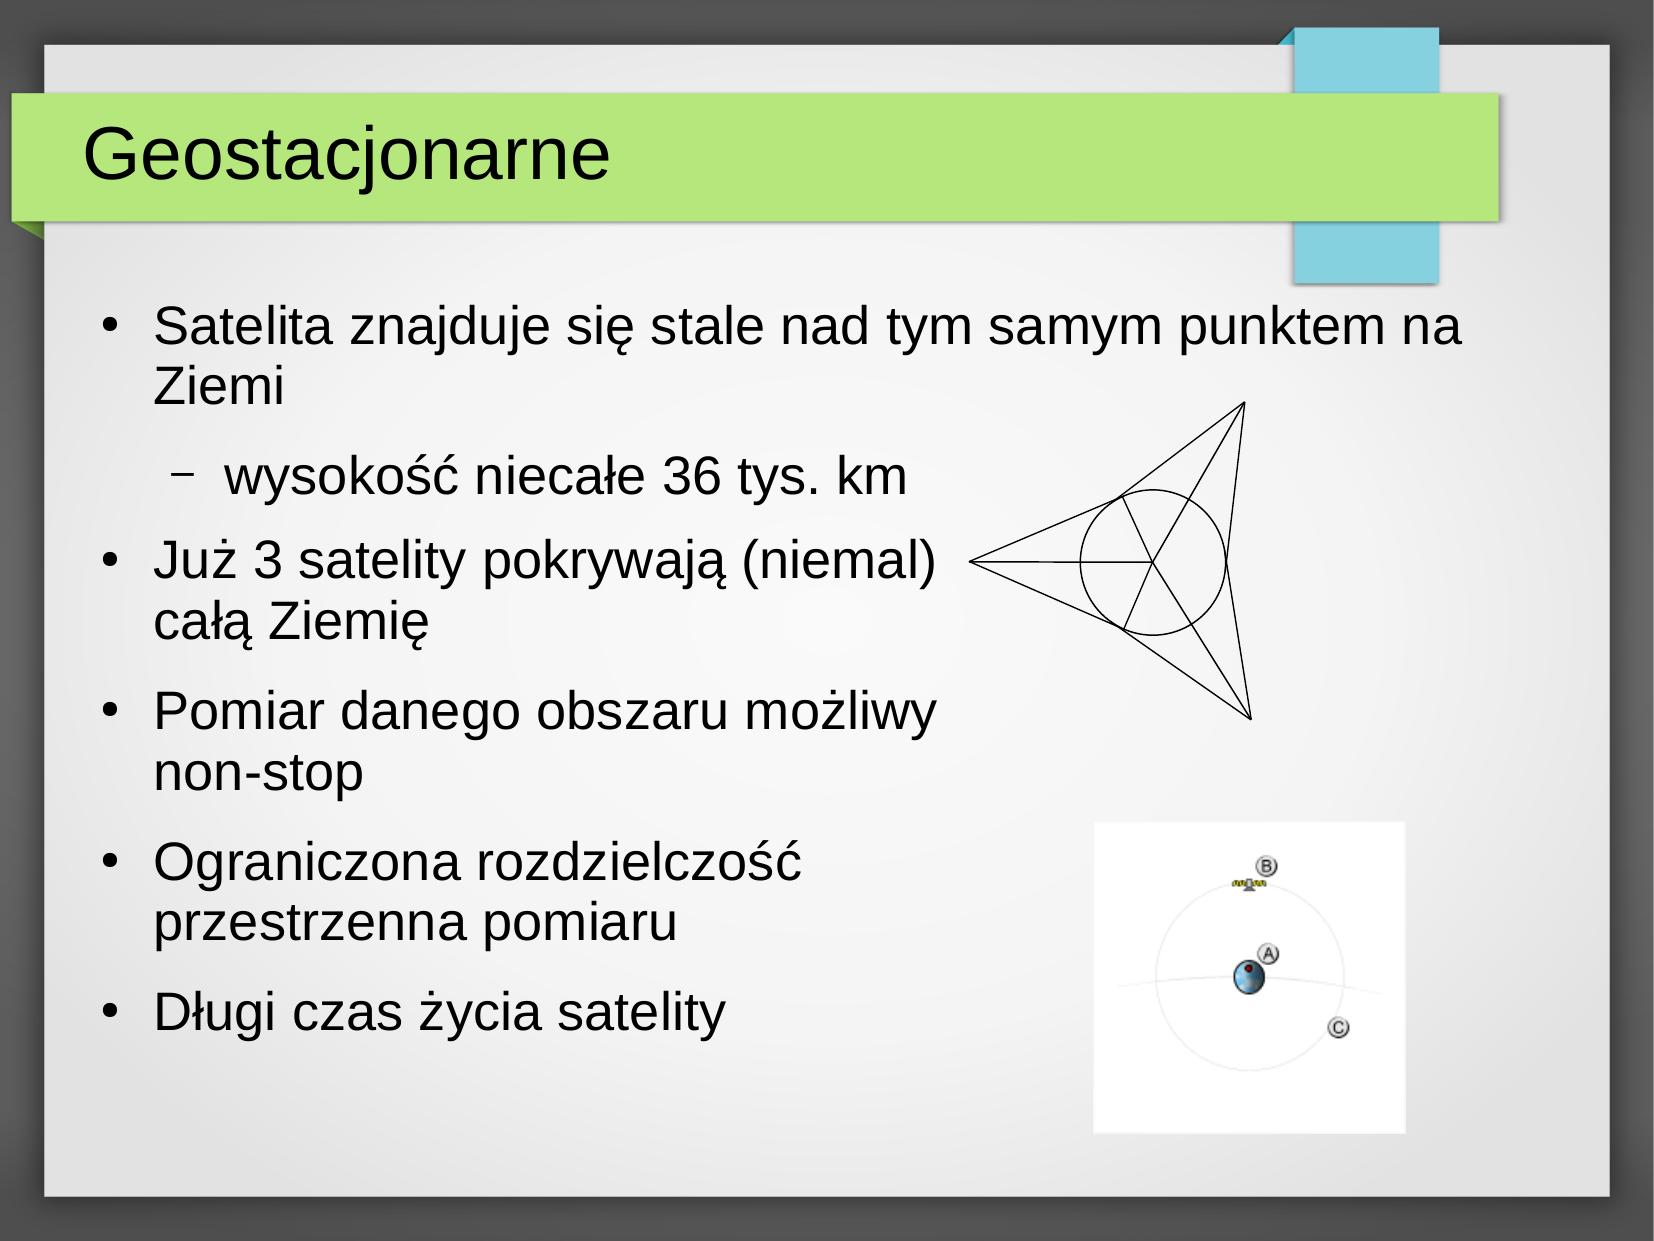

# Geostacjonarne
Satelita znajduje się stale nad tym samym punktem na Ziemi
wysokość niecałe 36 tys. km
Już 3 satelity pokrywają (niemal)
całą Ziemię
Pomiar danego obszaru możliwy
non-stop
Ograniczona rozdzielczość
przestrzenna pomiaru
Długi czas życia satelity